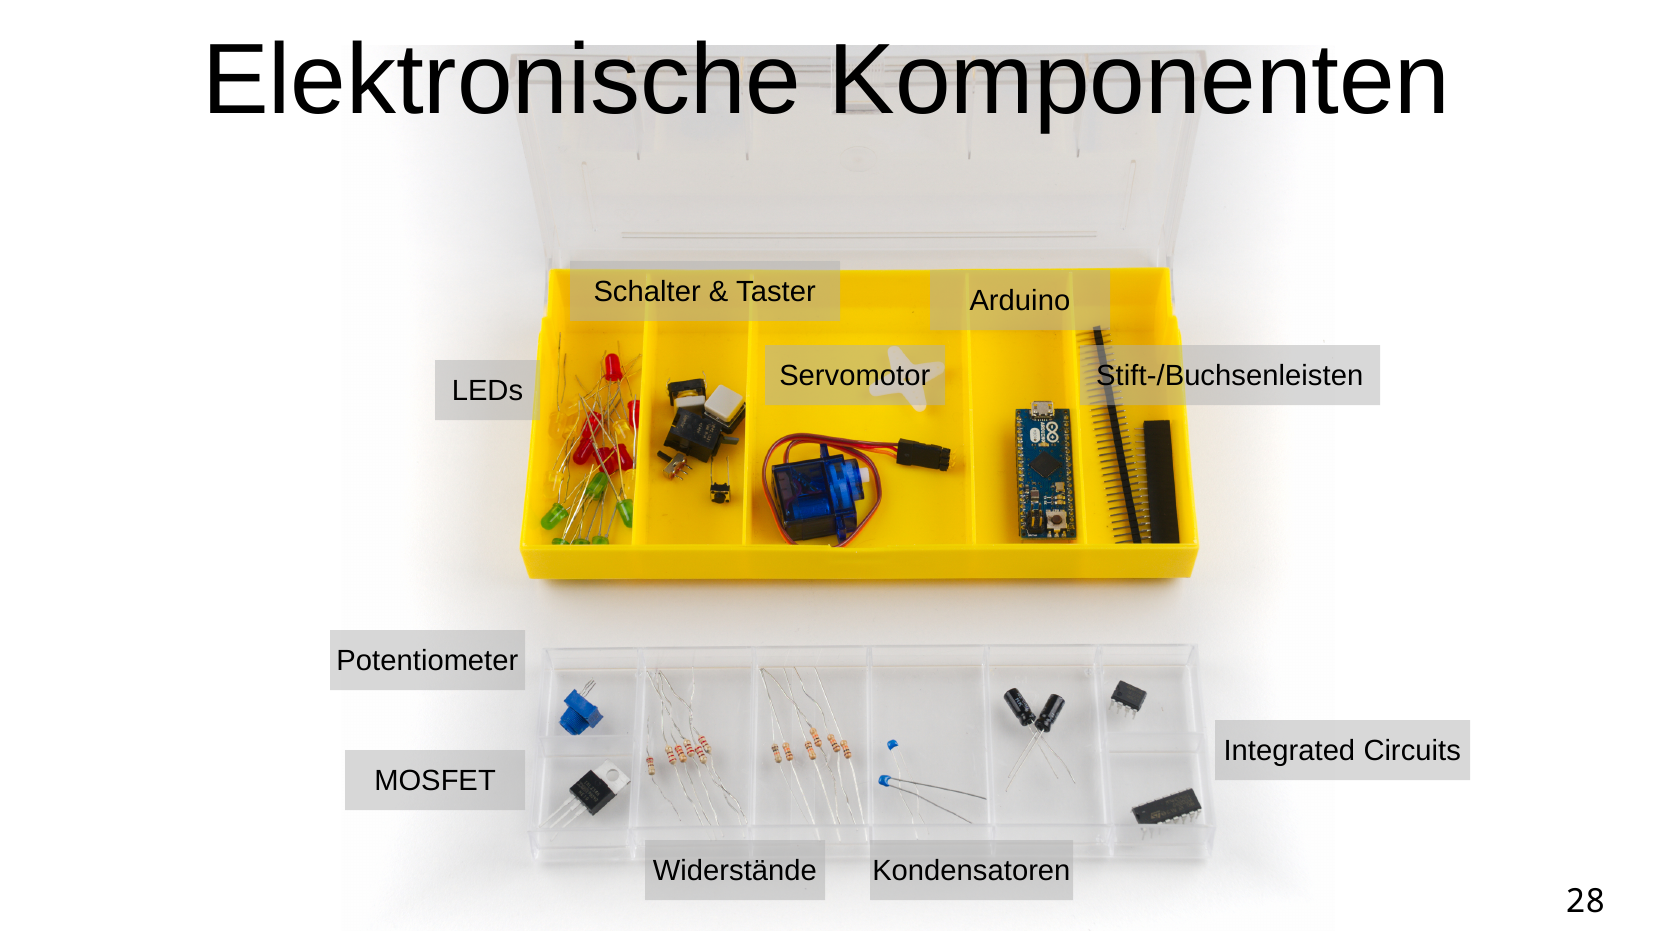

# Elektronische Komponenten
Schalter & Taster
Arduino
Servomotor
Stift-/Buchsenleisten
LEDs
Potentiometer
Integrated Circuits
MOSFET
Widerstände
Kondensatoren